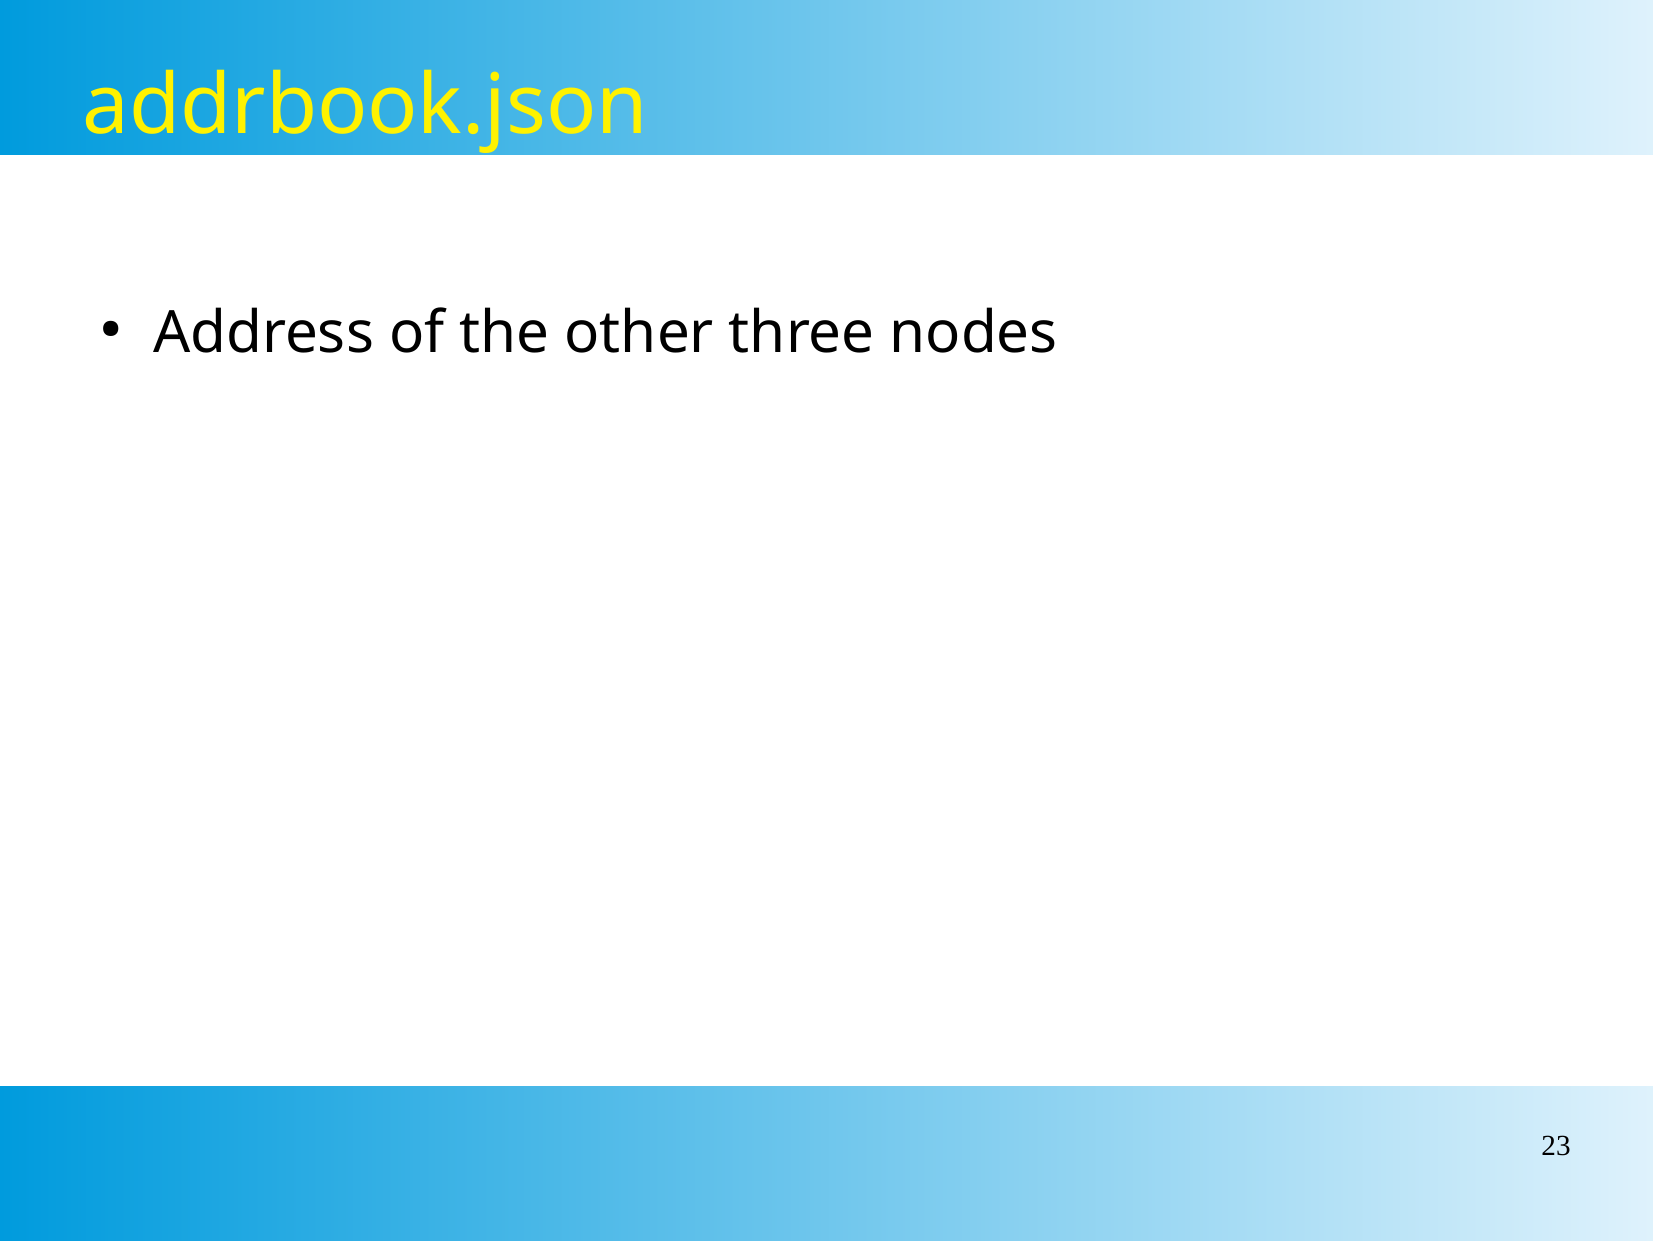

# addrbook.json
Address of the other three nodes
23